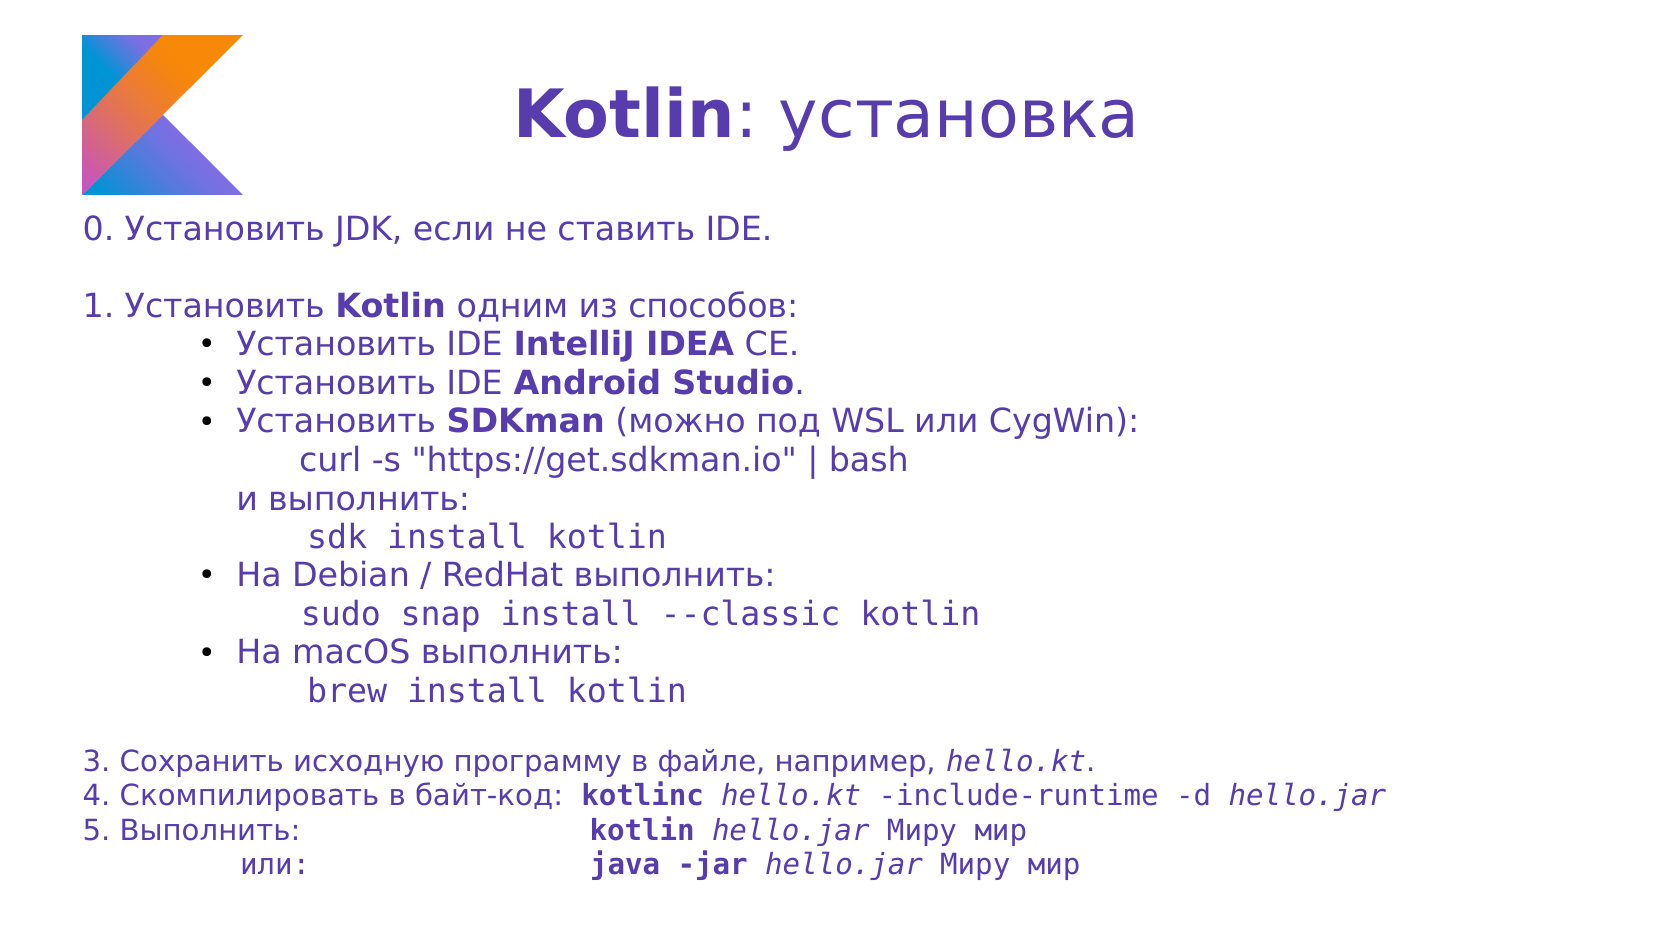

# Kotlin: установка
0. Установить JDK, если не ставить IDE.
1. Установить Kotlin одним из способов:
Установить IDE IntelliJ IDEA CE.
Установить IDE Android Studio.
Установить SDKman (можно под WSL или CygWin):
 curl -s "https://get.sdkman.io" | bash
и выполнить:
sdk install kotlin
На Debian / RedHat выполнить:
 sudo snap install --classic kotlin
На macOS выполнить:
brew install kotlin
3. Сохранить исходную программу в файле, например, hello.kt.
4. Скомпилировать в байт-код: kotlinc hello.kt -include-runtime -d hello.jar
5. Выполнить: kotlin hello.jar Миру мир
 или: java -jar hello.jar Миру мир